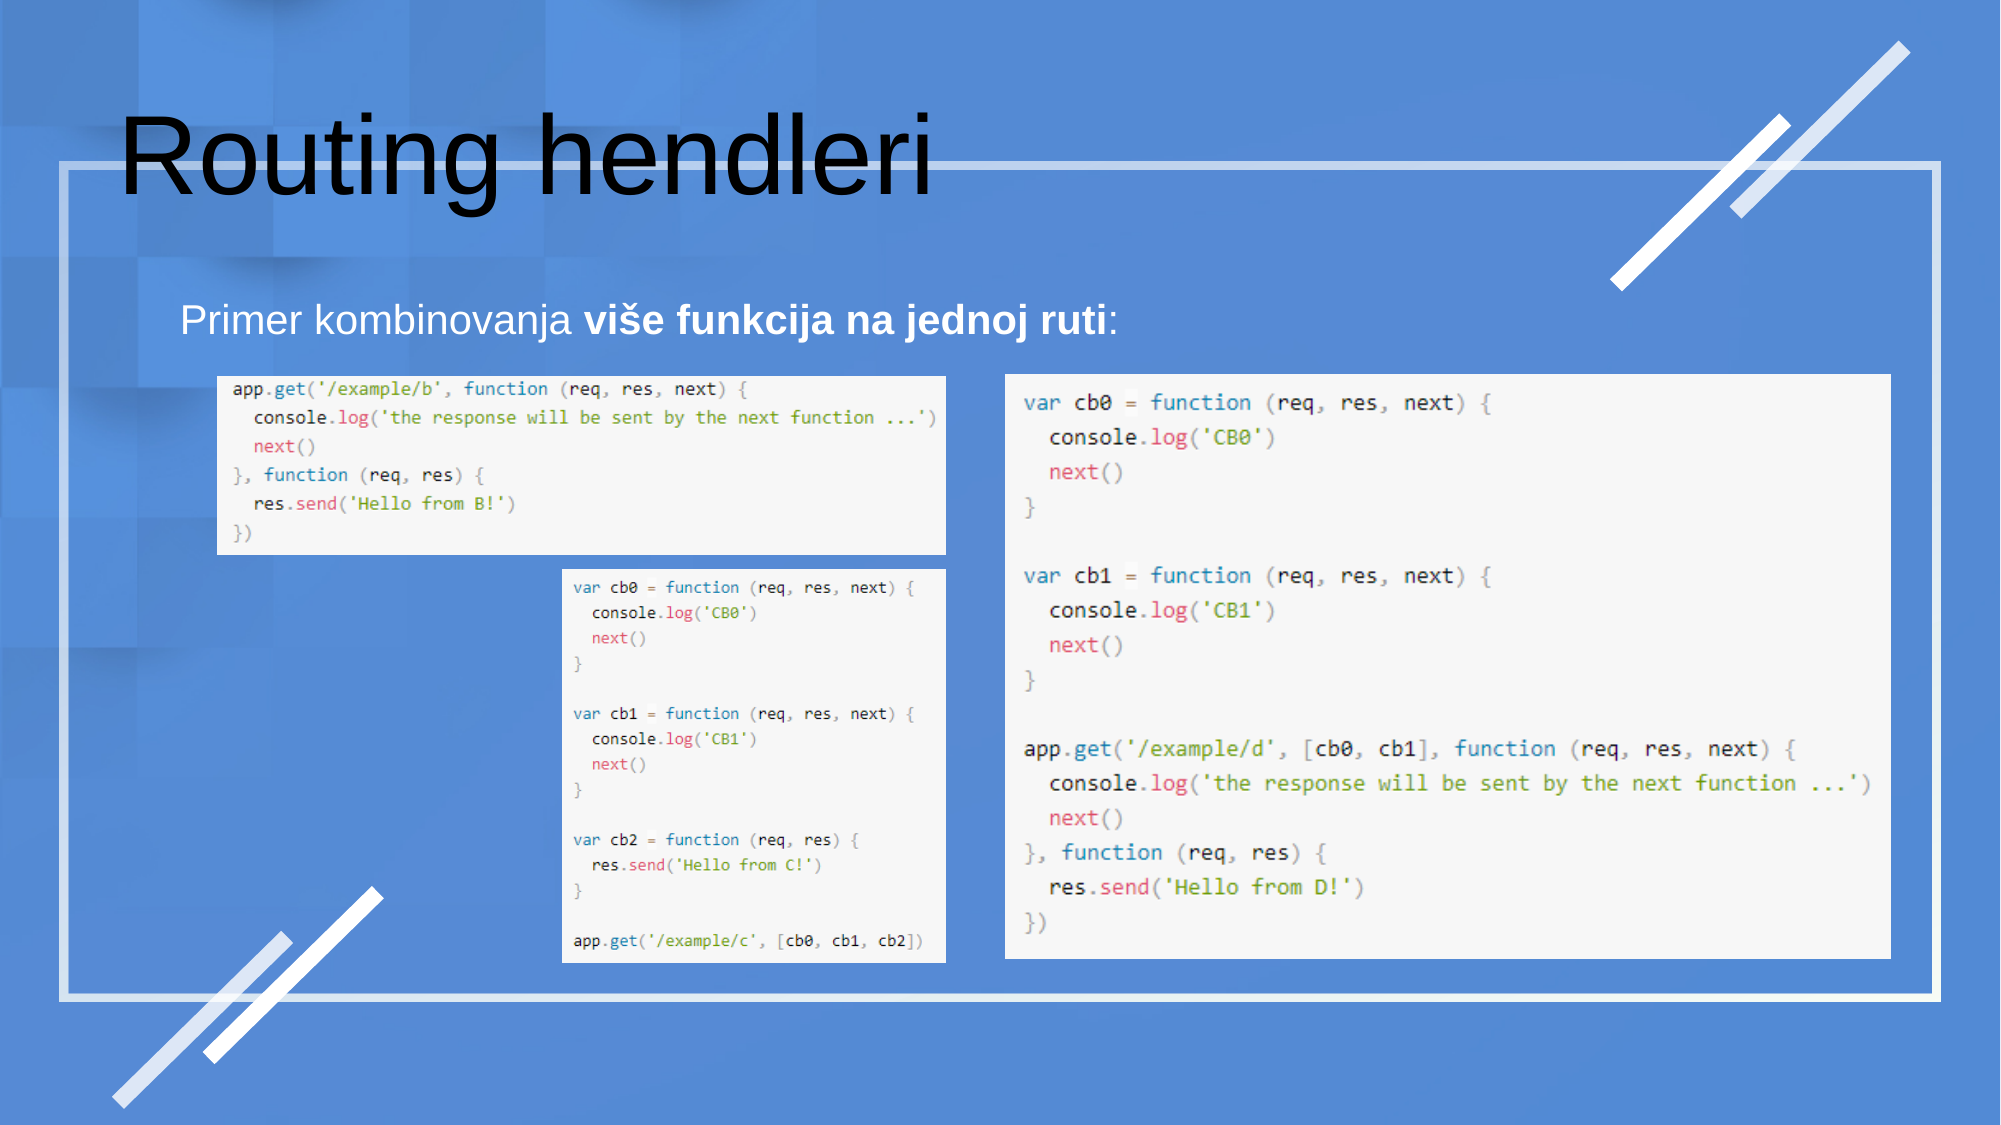

Routing hendleri
Primer kombinovanja više funkcija na jednoj ruti: